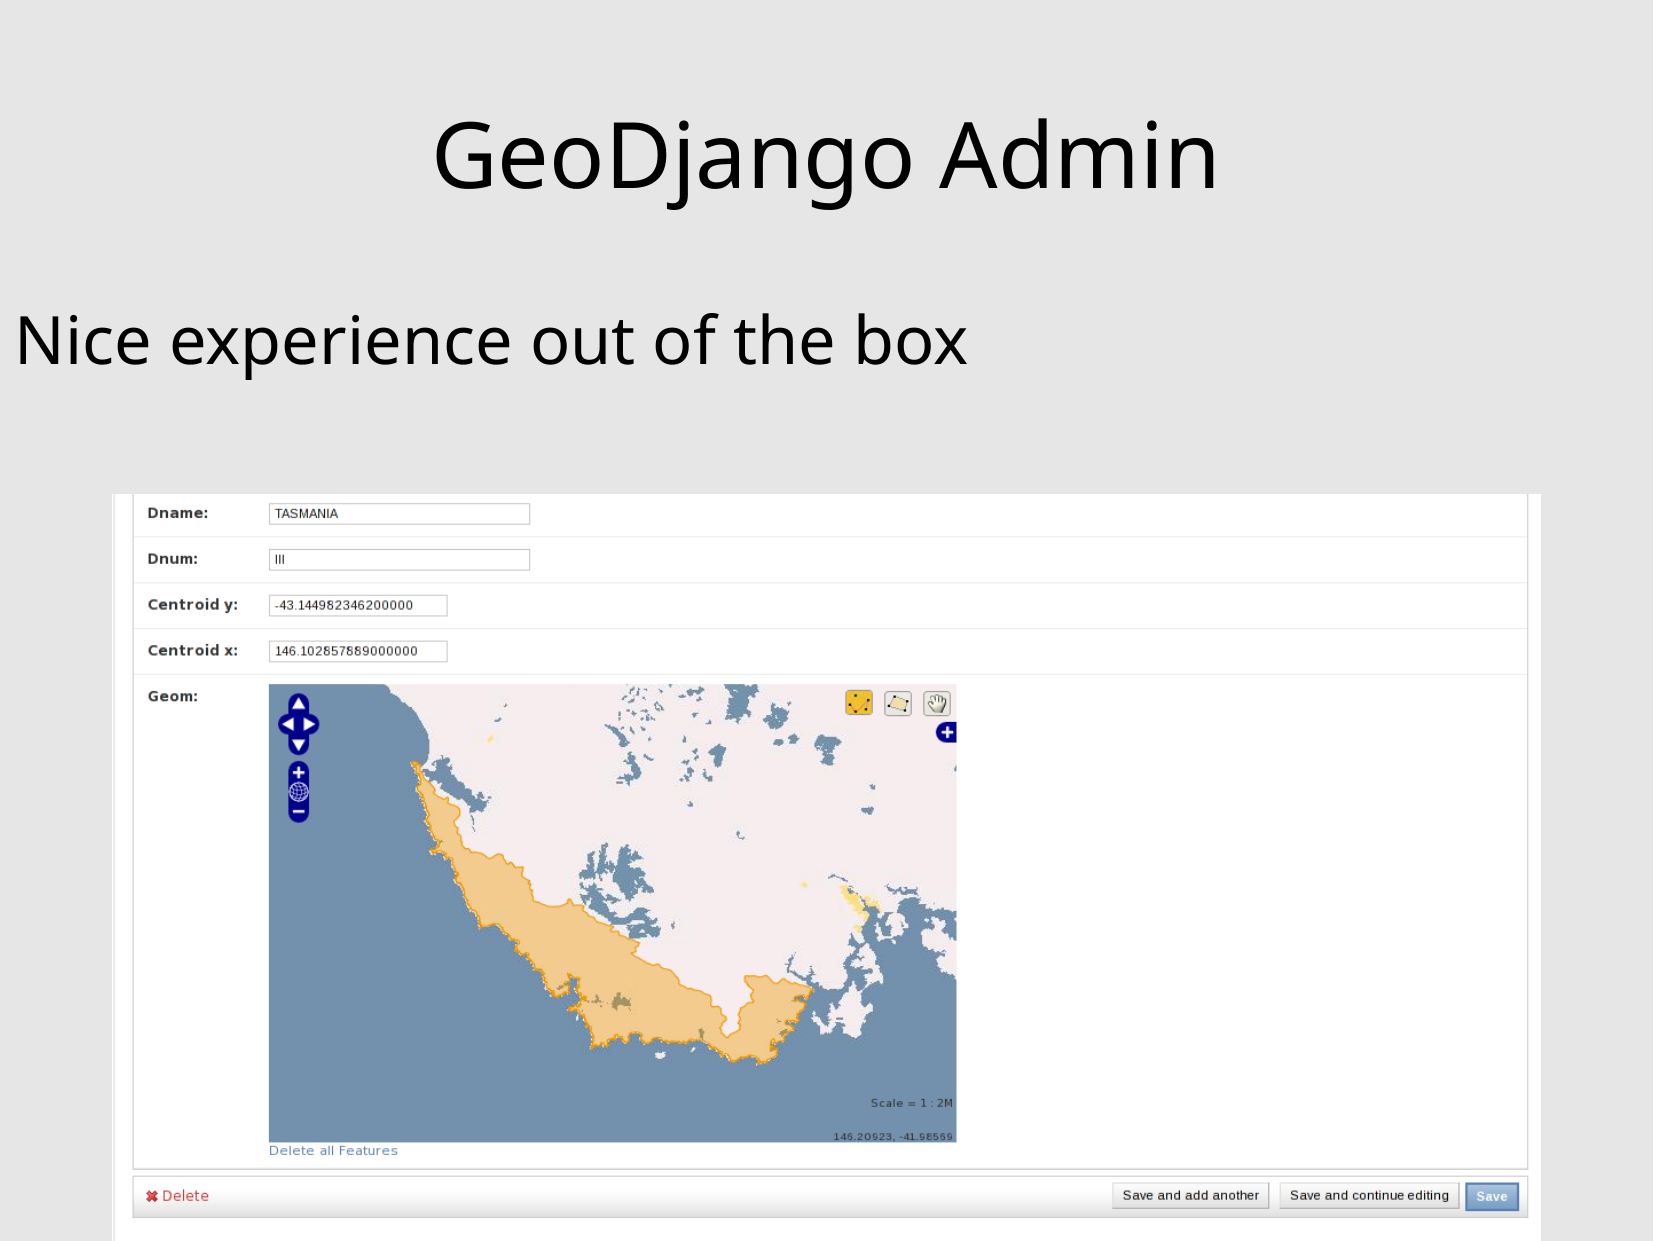

# GeoDjango Admin
Nice experience out of the box